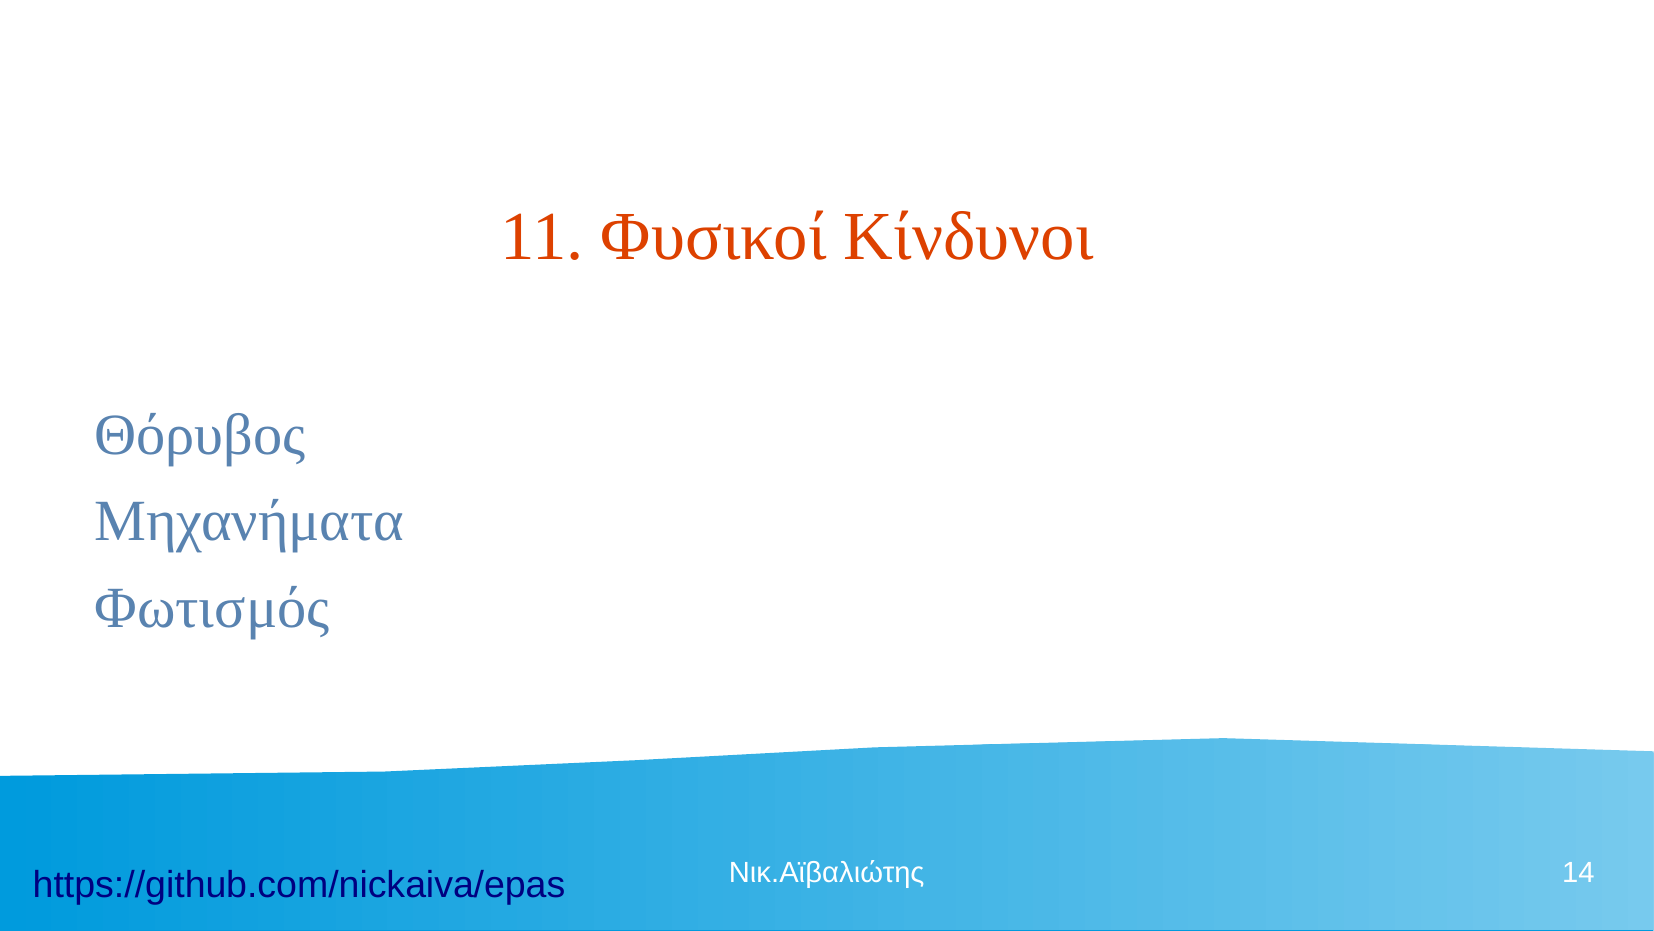

# 11. Φυσικοί Κίνδυνοι
Θόρυβος
Μηχανήματα
Φωτισμός
Νικ.Αϊβαλιώτης
14